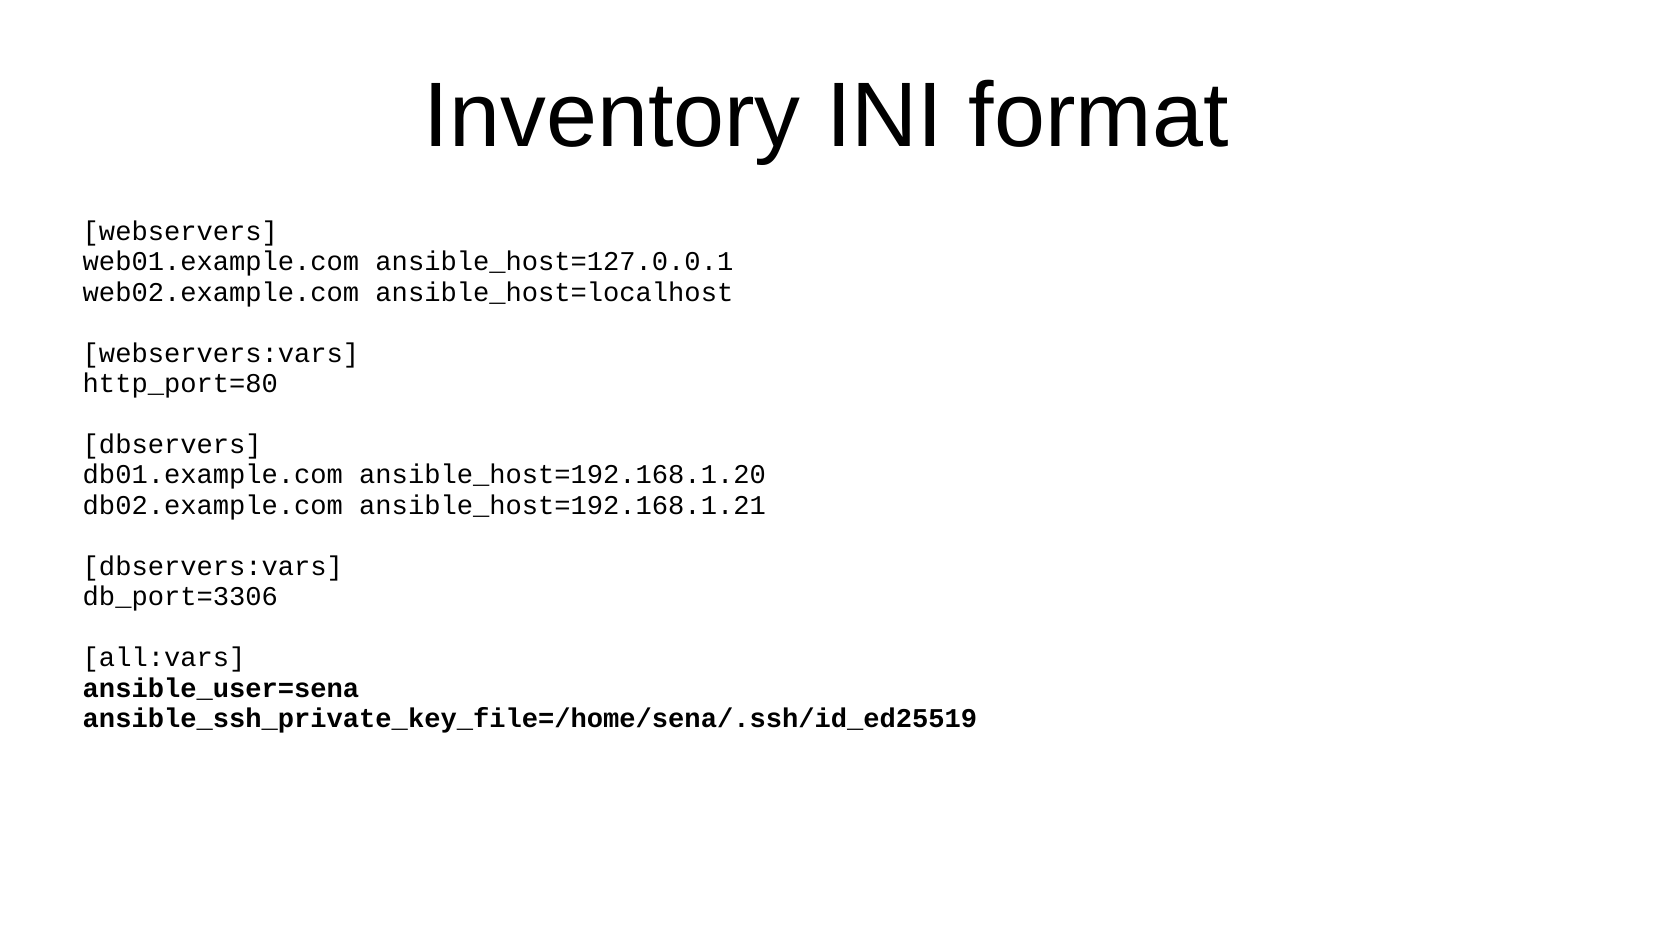

# Inventory INI format
[webservers]
web01.example.com ansible_host=127.0.0.1
web02.example.com ansible_host=localhost
[webservers:vars]
http_port=80
[dbservers]
db01.example.com ansible_host=192.168.1.20
db02.example.com ansible_host=192.168.1.21
[dbservers:vars]
db_port=3306
[all:vars]
ansible_user=sena
ansible_ssh_private_key_file=/home/sena/.ssh/id_ed25519